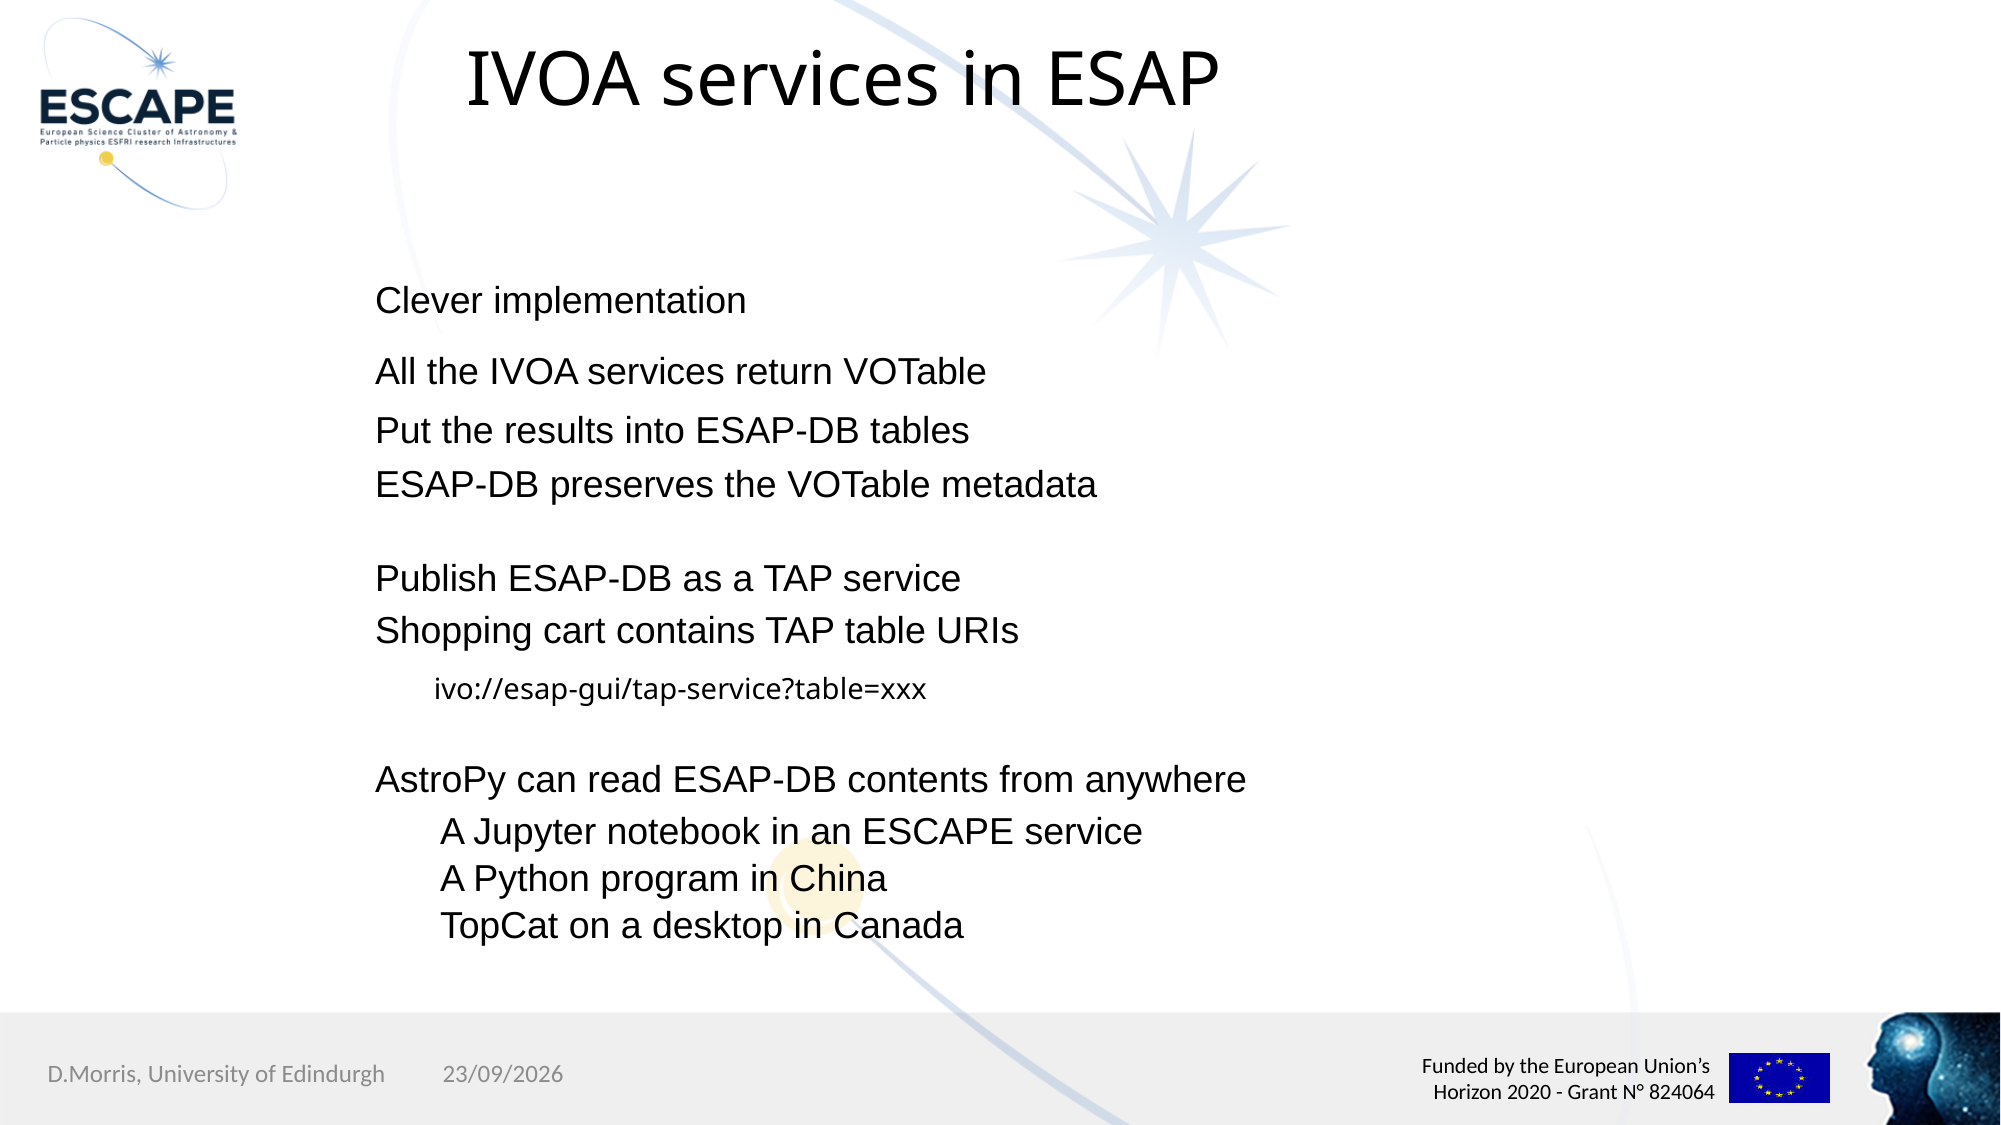

# IVOA services in ESAP
Clever implementation
All the IVOA services return VOTable
Put the results into ESAP-DB tables
ESAP-DB preserves the VOTable metadata
Publish ESAP-DB as a TAP service
Shopping cart contains TAP table URIs
ivo://esap-gui/tap-service?table=xxx
AstroPy can read ESAP-DB contents from anywhere
A Jupyter notebook in an ESCAPE service
A Python program in China
TopCat on a desktop in Canada
D.Morris, University of Edindurgh